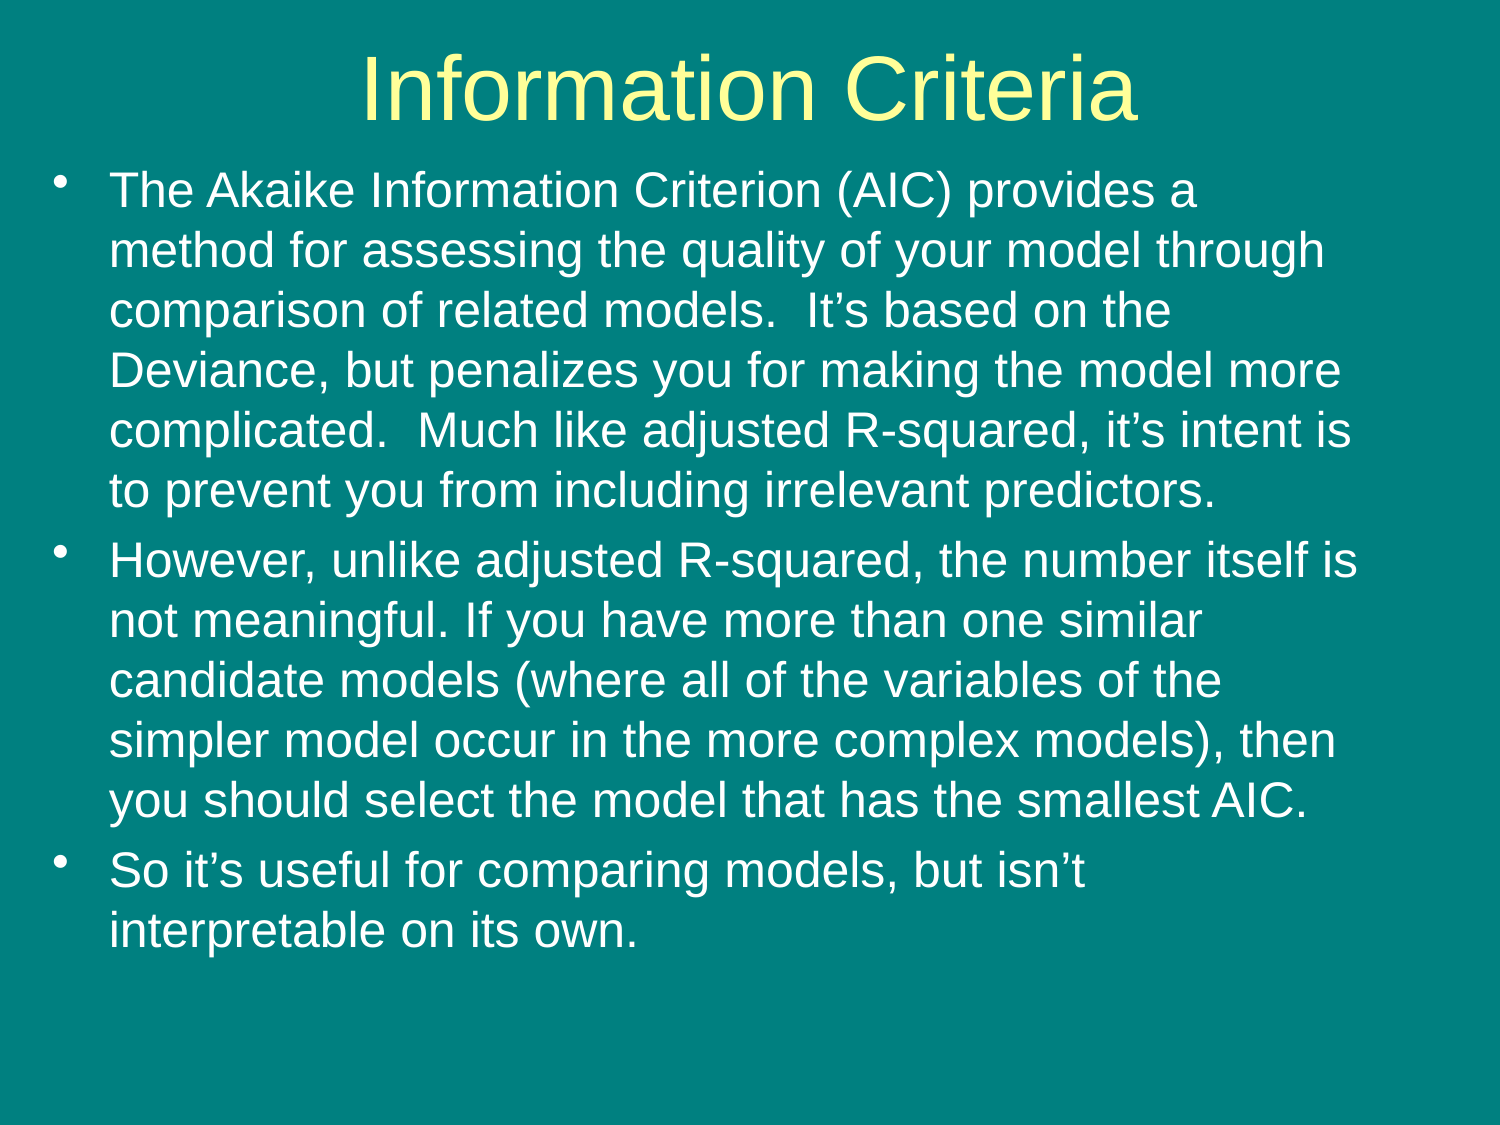

# Information Criteria
The Akaike Information Criterion (AIC) provides a method for assessing the quality of your model through comparison of related models.  It’s based on the Deviance, but penalizes you for making the model more complicated.  Much like adjusted R-squared, it’s intent is to prevent you from including irrelevant predictors.
However, unlike adjusted R-squared, the number itself is not meaningful. If you have more than one similar candidate models (where all of the variables of the simpler model occur in the more complex models), then you should select the model that has the smallest AIC.
So it’s useful for comparing models, but isn’t interpretable on its own.